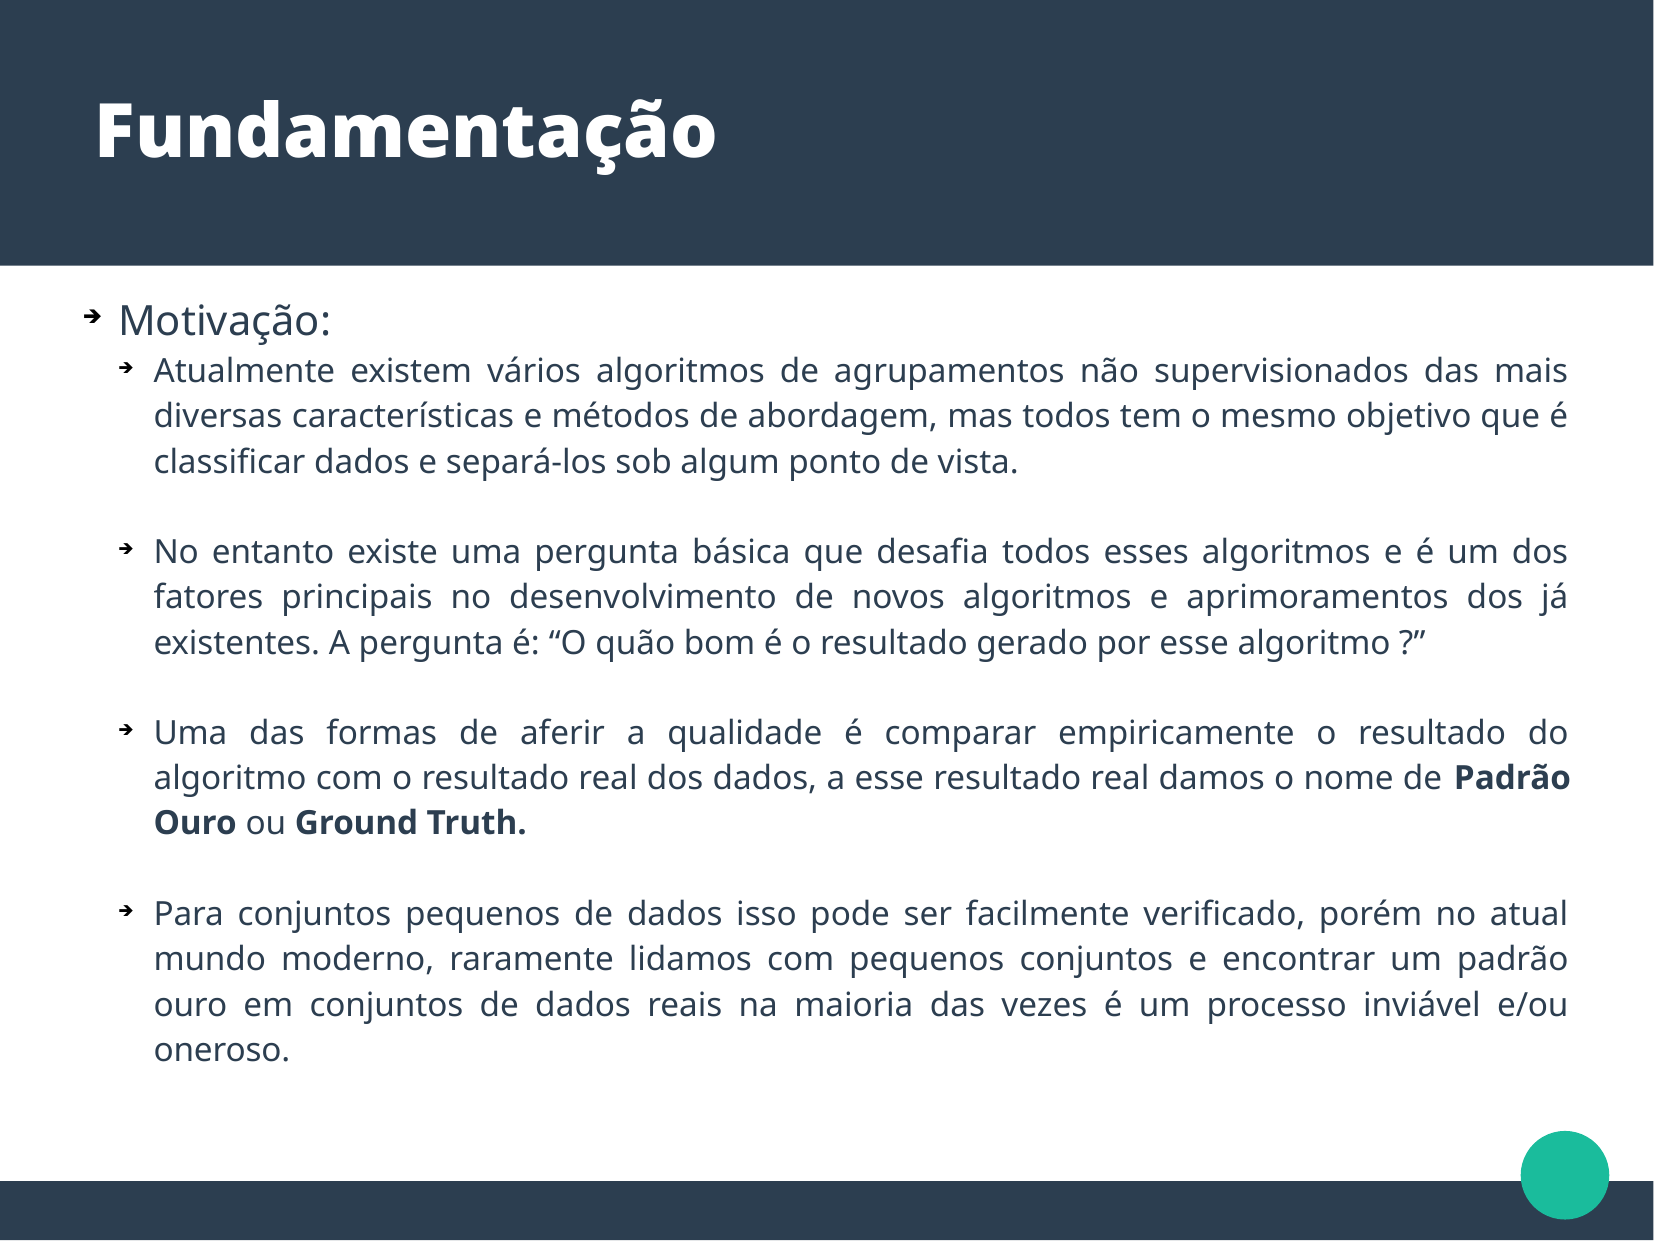

# Fundamentação
Motivação:
Atualmente existem vários algoritmos de agrupamentos não supervisionados das mais diversas características e métodos de abordagem, mas todos tem o mesmo objetivo que é classificar dados e separá-los sob algum ponto de vista.
No entanto existe uma pergunta básica que desafia todos esses algoritmos e é um dos fatores principais no desenvolvimento de novos algoritmos e aprimoramentos dos já existentes. A pergunta é: “O quão bom é o resultado gerado por esse algoritmo ?”
Uma das formas de aferir a qualidade é comparar empiricamente o resultado do algoritmo com o resultado real dos dados, a esse resultado real damos o nome de Padrão Ouro ou Ground Truth.
Para conjuntos pequenos de dados isso pode ser facilmente verificado, porém no atual mundo moderno, raramente lidamos com pequenos conjuntos e encontrar um padrão ouro em conjuntos de dados reais na maioria das vezes é um processo inviável e/ou oneroso.